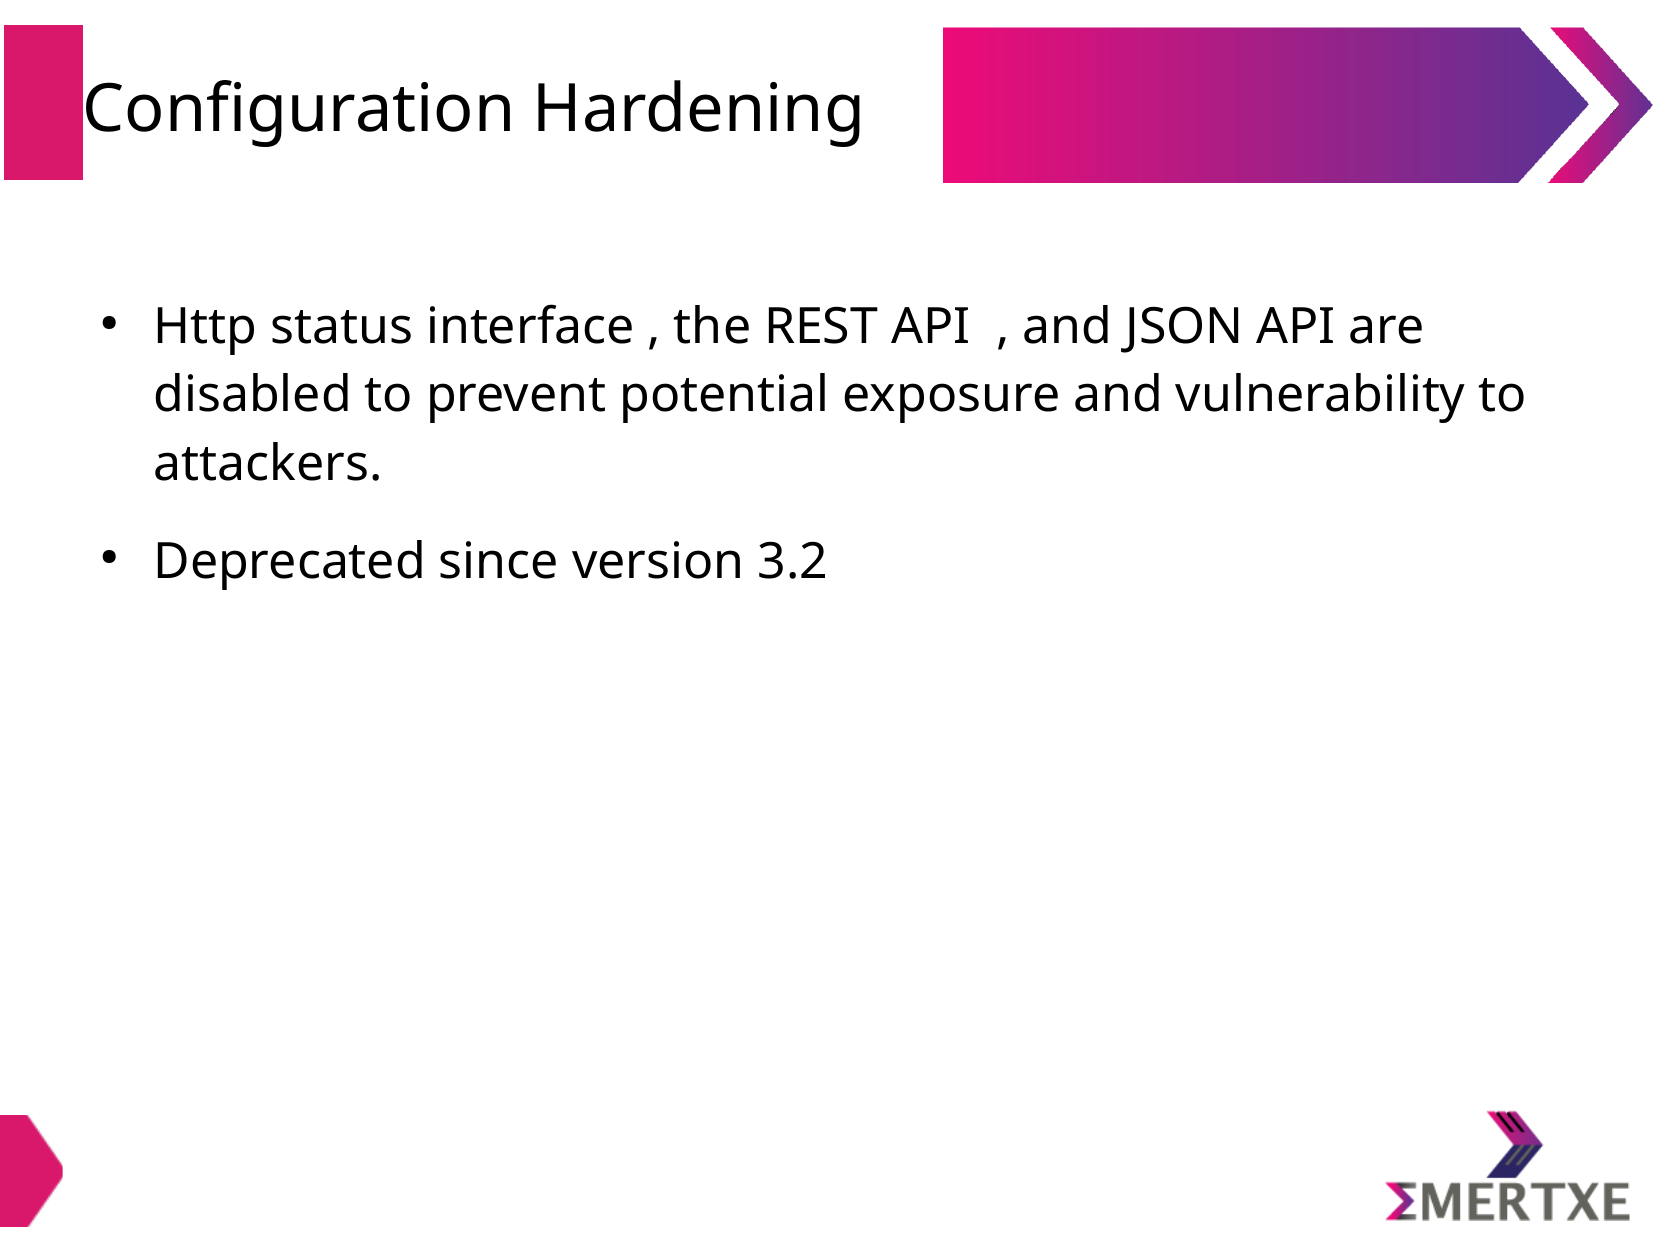

# Configuration Hardening
Http status interface , the REST API , and JSON API are disabled to prevent potential exposure and vulnerability to attackers.
Deprecated since version 3.2